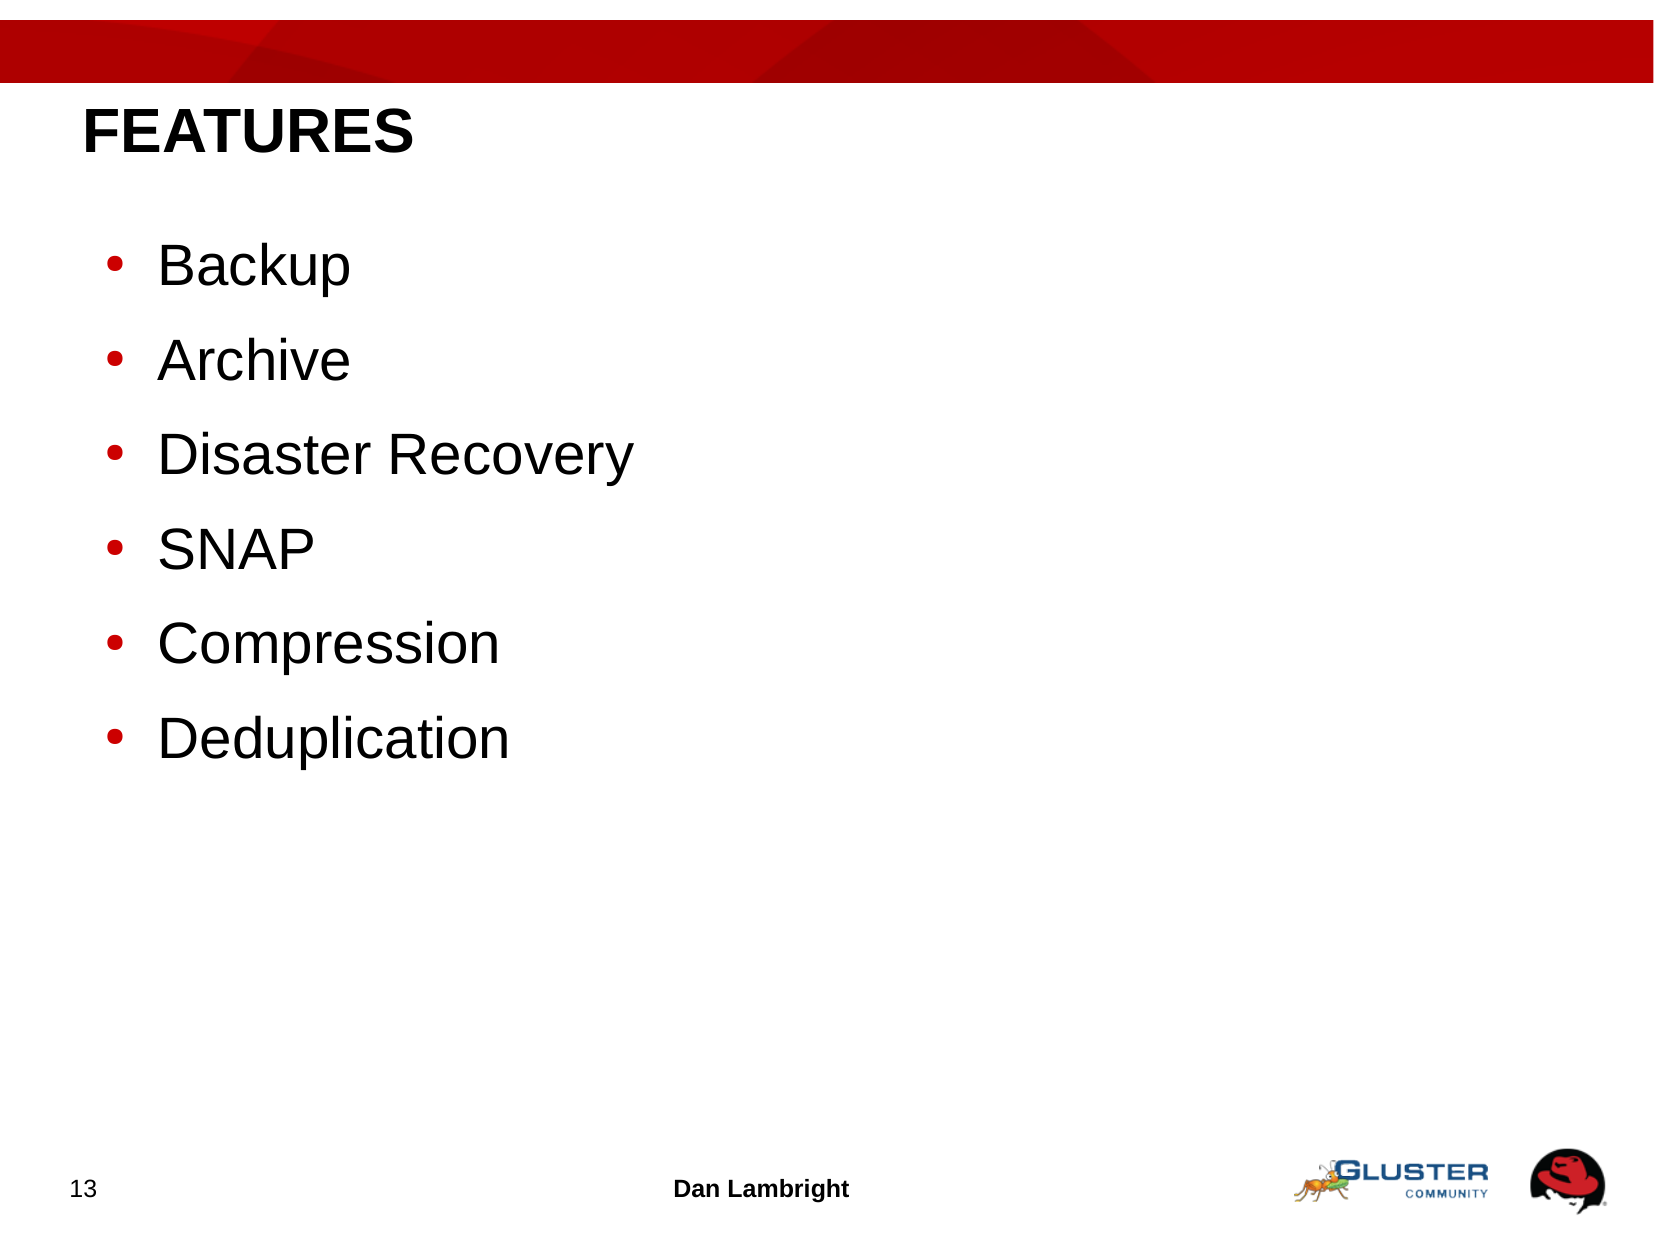

# FEATURES
Backup
Archive
Disaster Recovery
SNAP
Compression
Deduplication